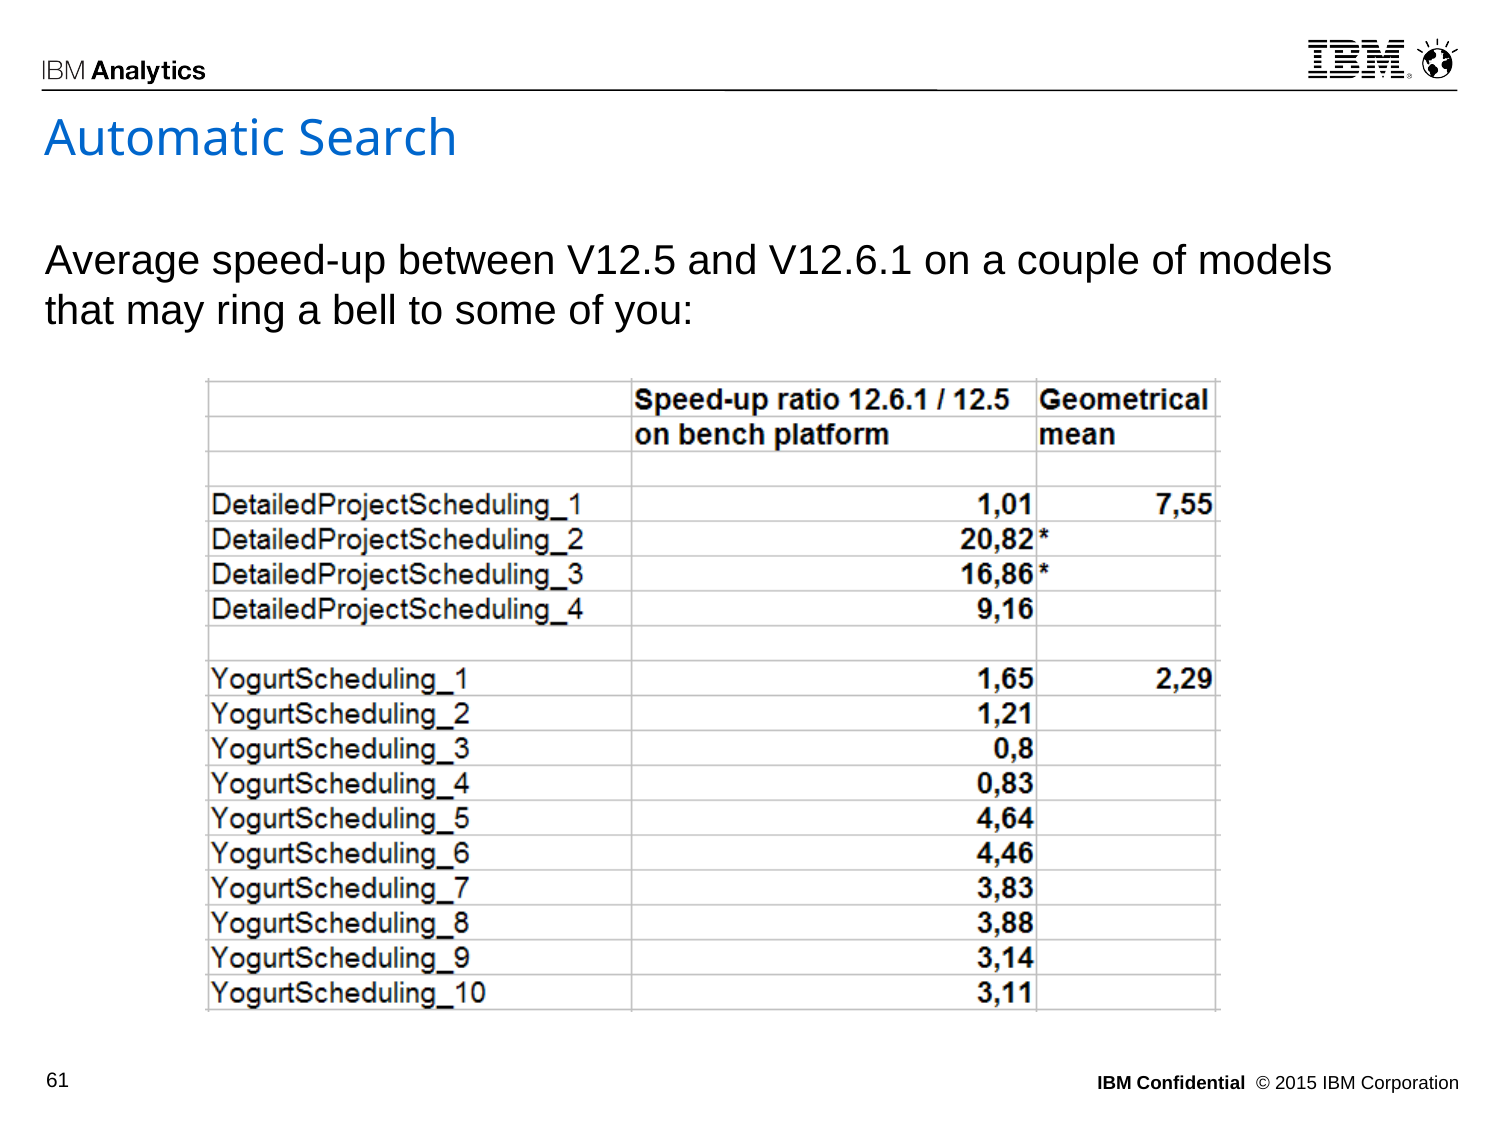

# Automatic Search
Average speed-up between V12.5 and V12.6.1 on a couple of models that may ring a bell to some of you: